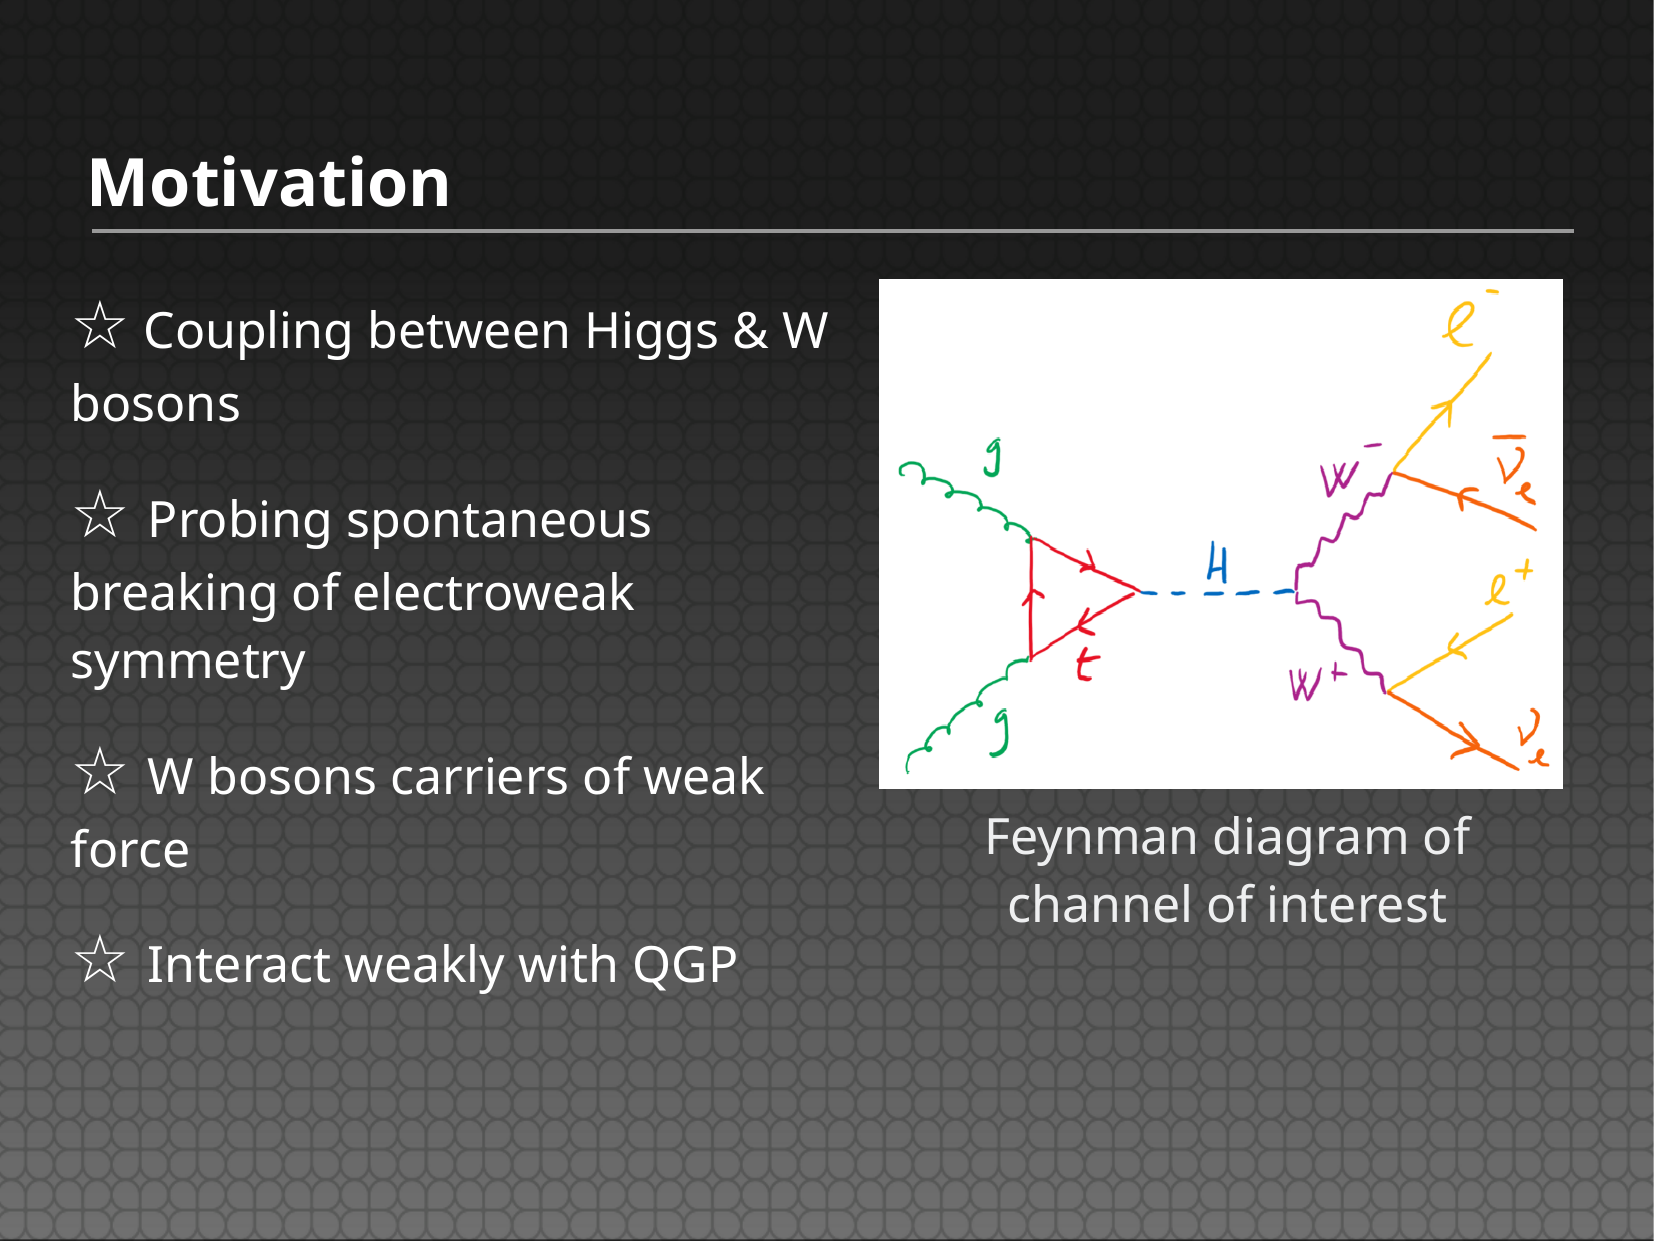

# Motivation
☆ Coupling between Higgs & W bosons
☆ Probing spontaneous breaking of electroweak symmetry
☆ W bosons carriers of weak force
☆ Interact weakly with QGP
Feynman diagram of channel of interest